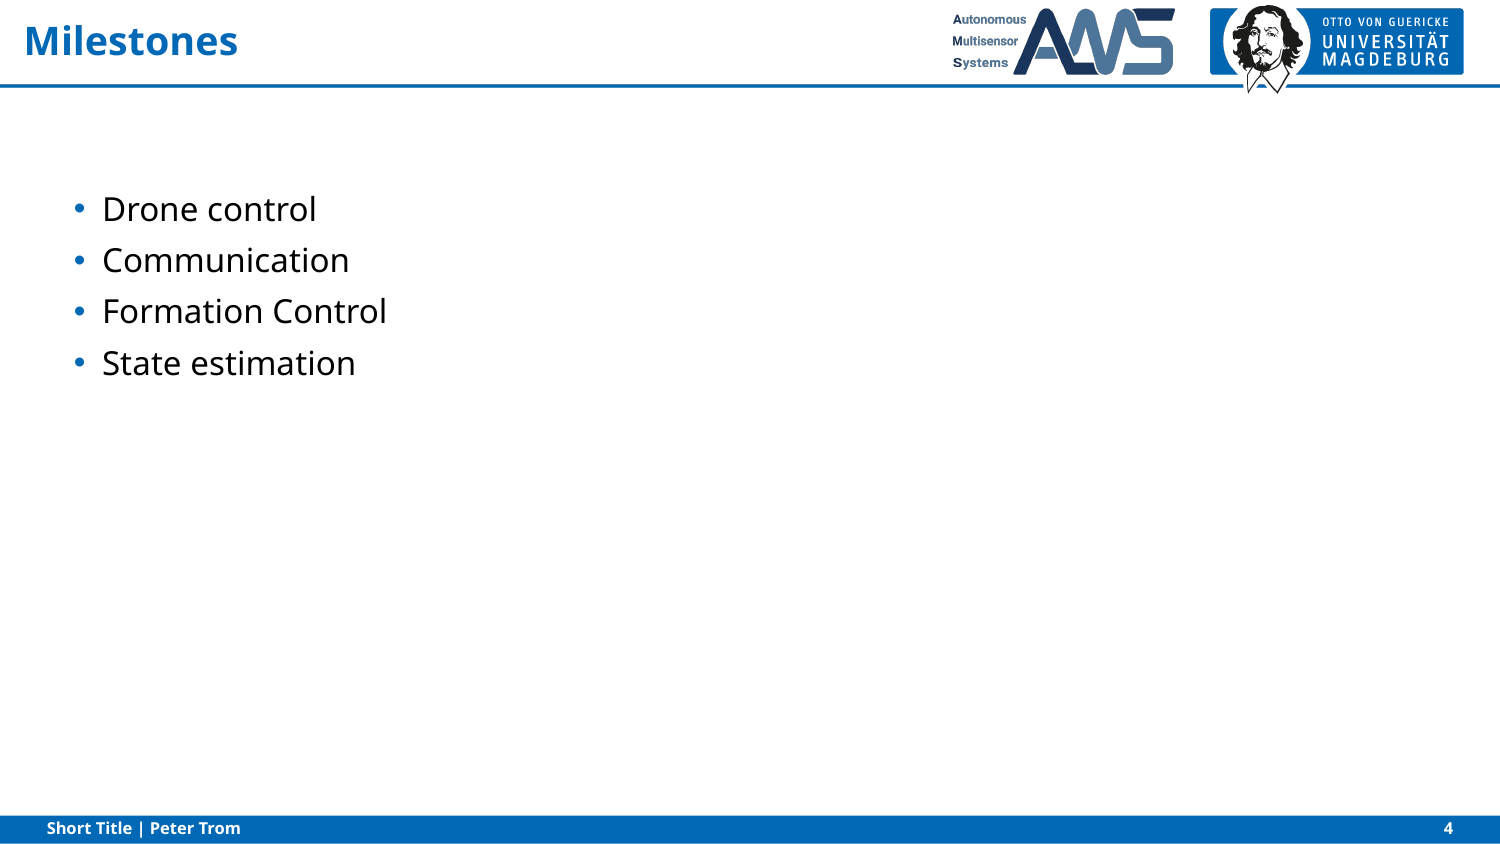

# Milestones
Drone control
Communication
Formation Control
State estimation
Short Title | Peter Trom
4